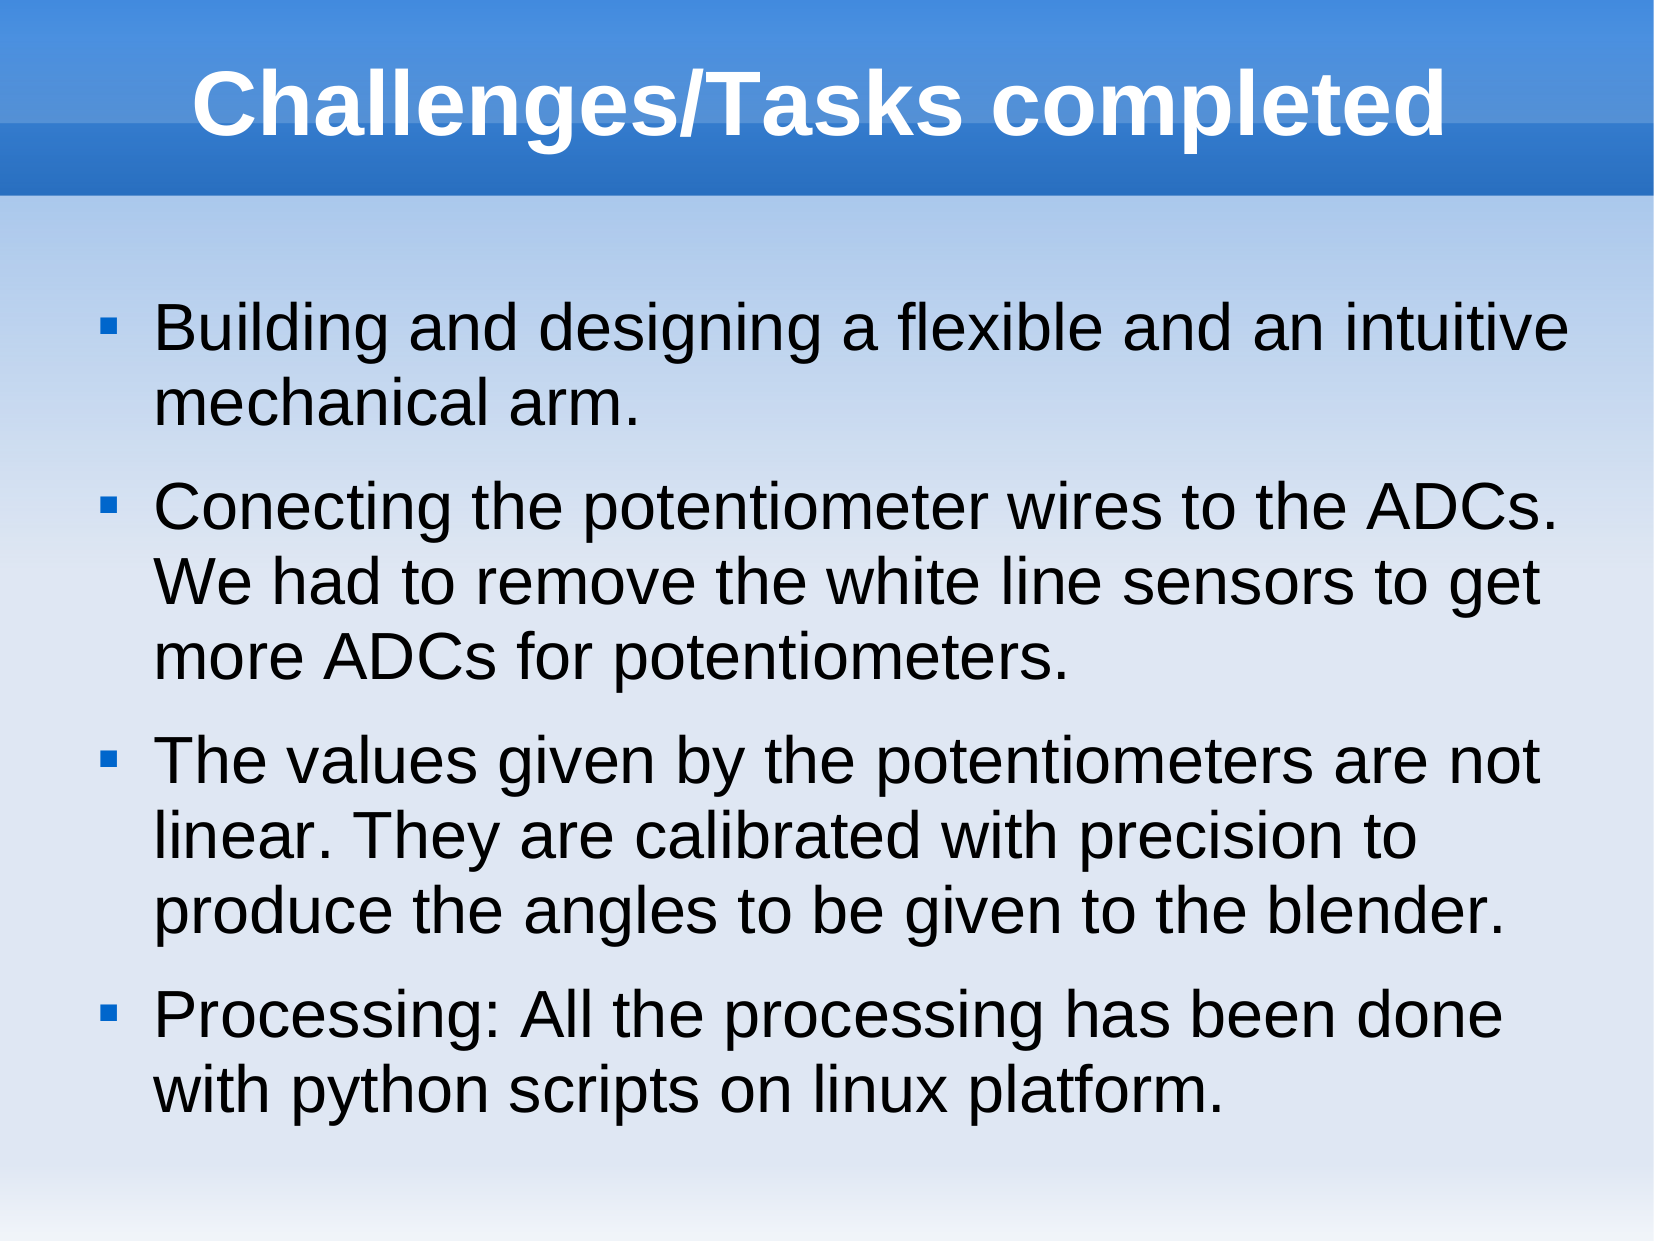

# Challenges/Tasks completed
Building and designing a flexible and an intuitive mechanical arm.
Conecting the potentiometer wires to the ADCs. We had to remove the white line sensors to get more ADCs for potentiometers.
The values given by the potentiometers are not linear. They are calibrated with precision to produce the angles to be given to the blender.
Processing: All the processing has been done with python scripts on linux platform.